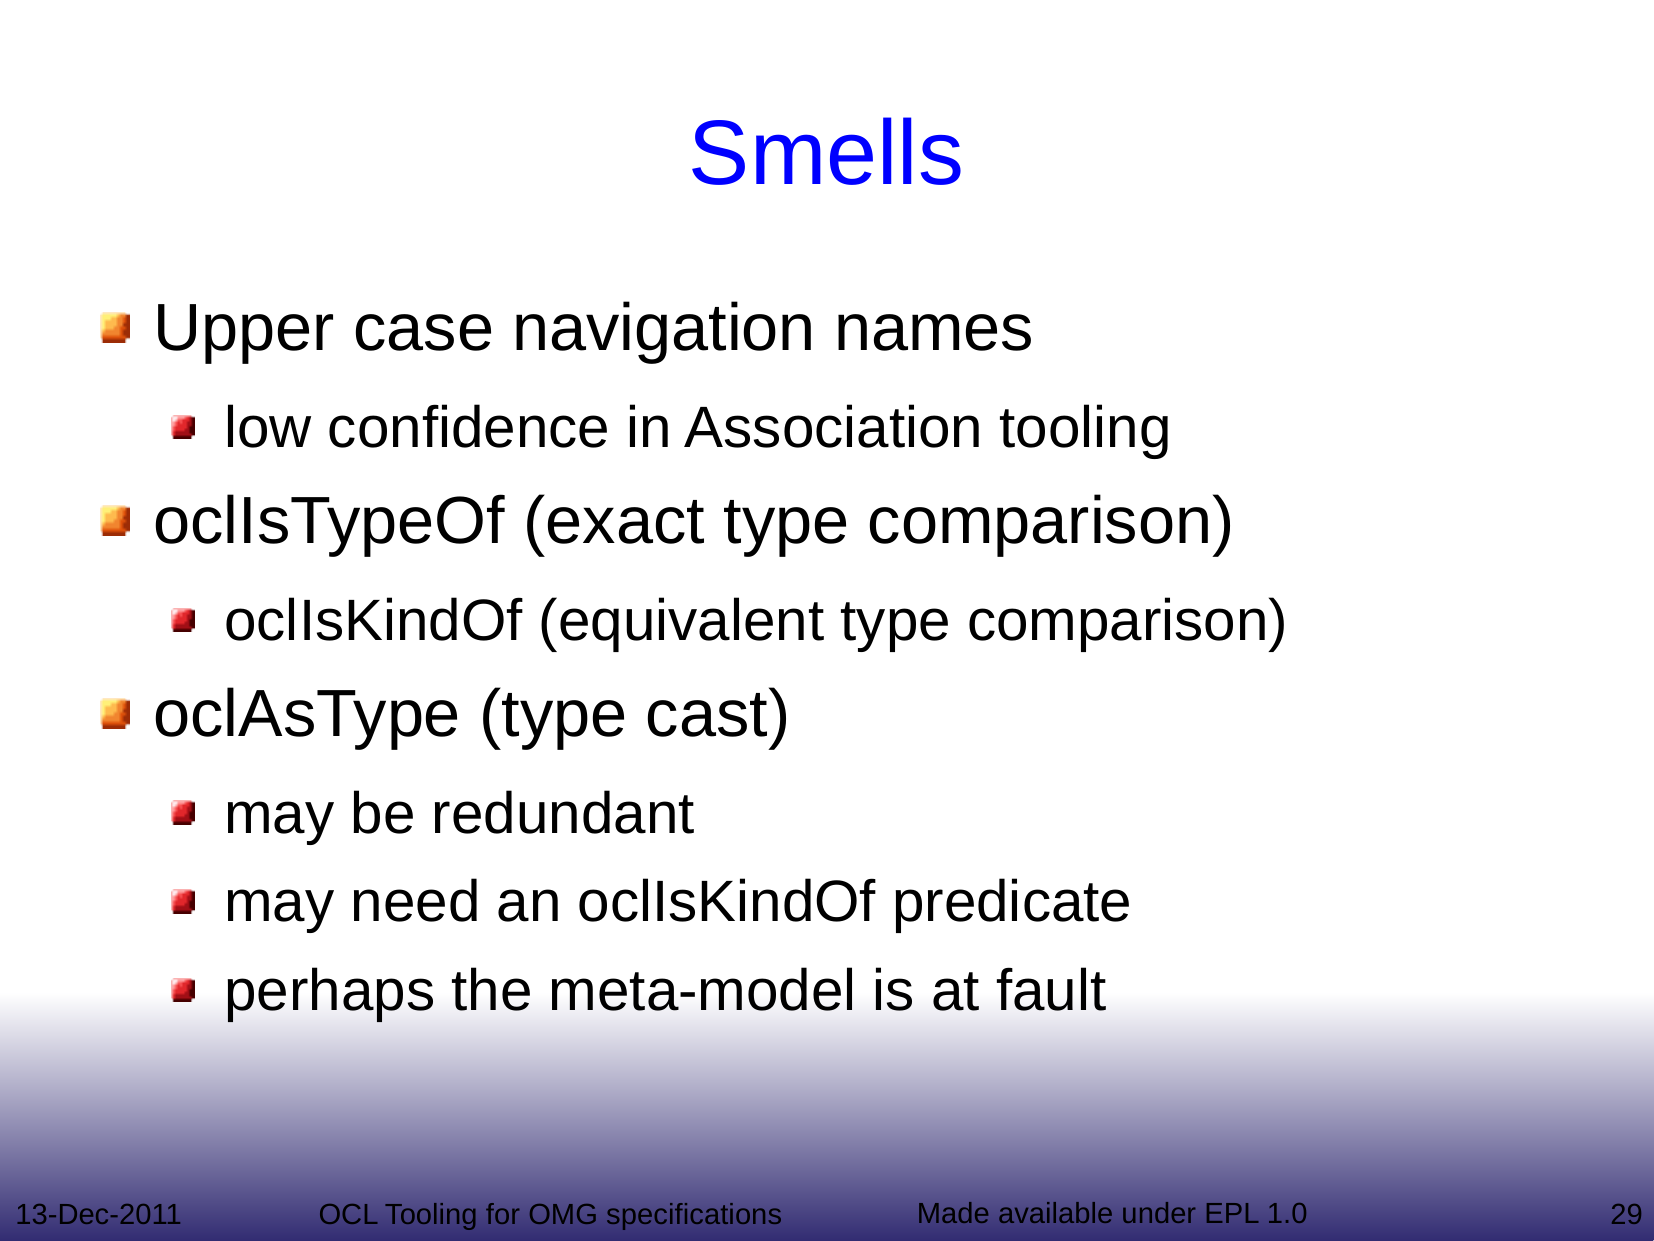

# Smells
Upper case navigation names
low confidence in Association tooling
oclIsTypeOf (exact type comparison)
oclIsKindOf (equivalent type comparison)
oclAsType (type cast)
may be redundant
may need an oclIsKindOf predicate
perhaps the meta-model is at fault
13-Dec-2011
OCL Tooling for OMG specifications
29